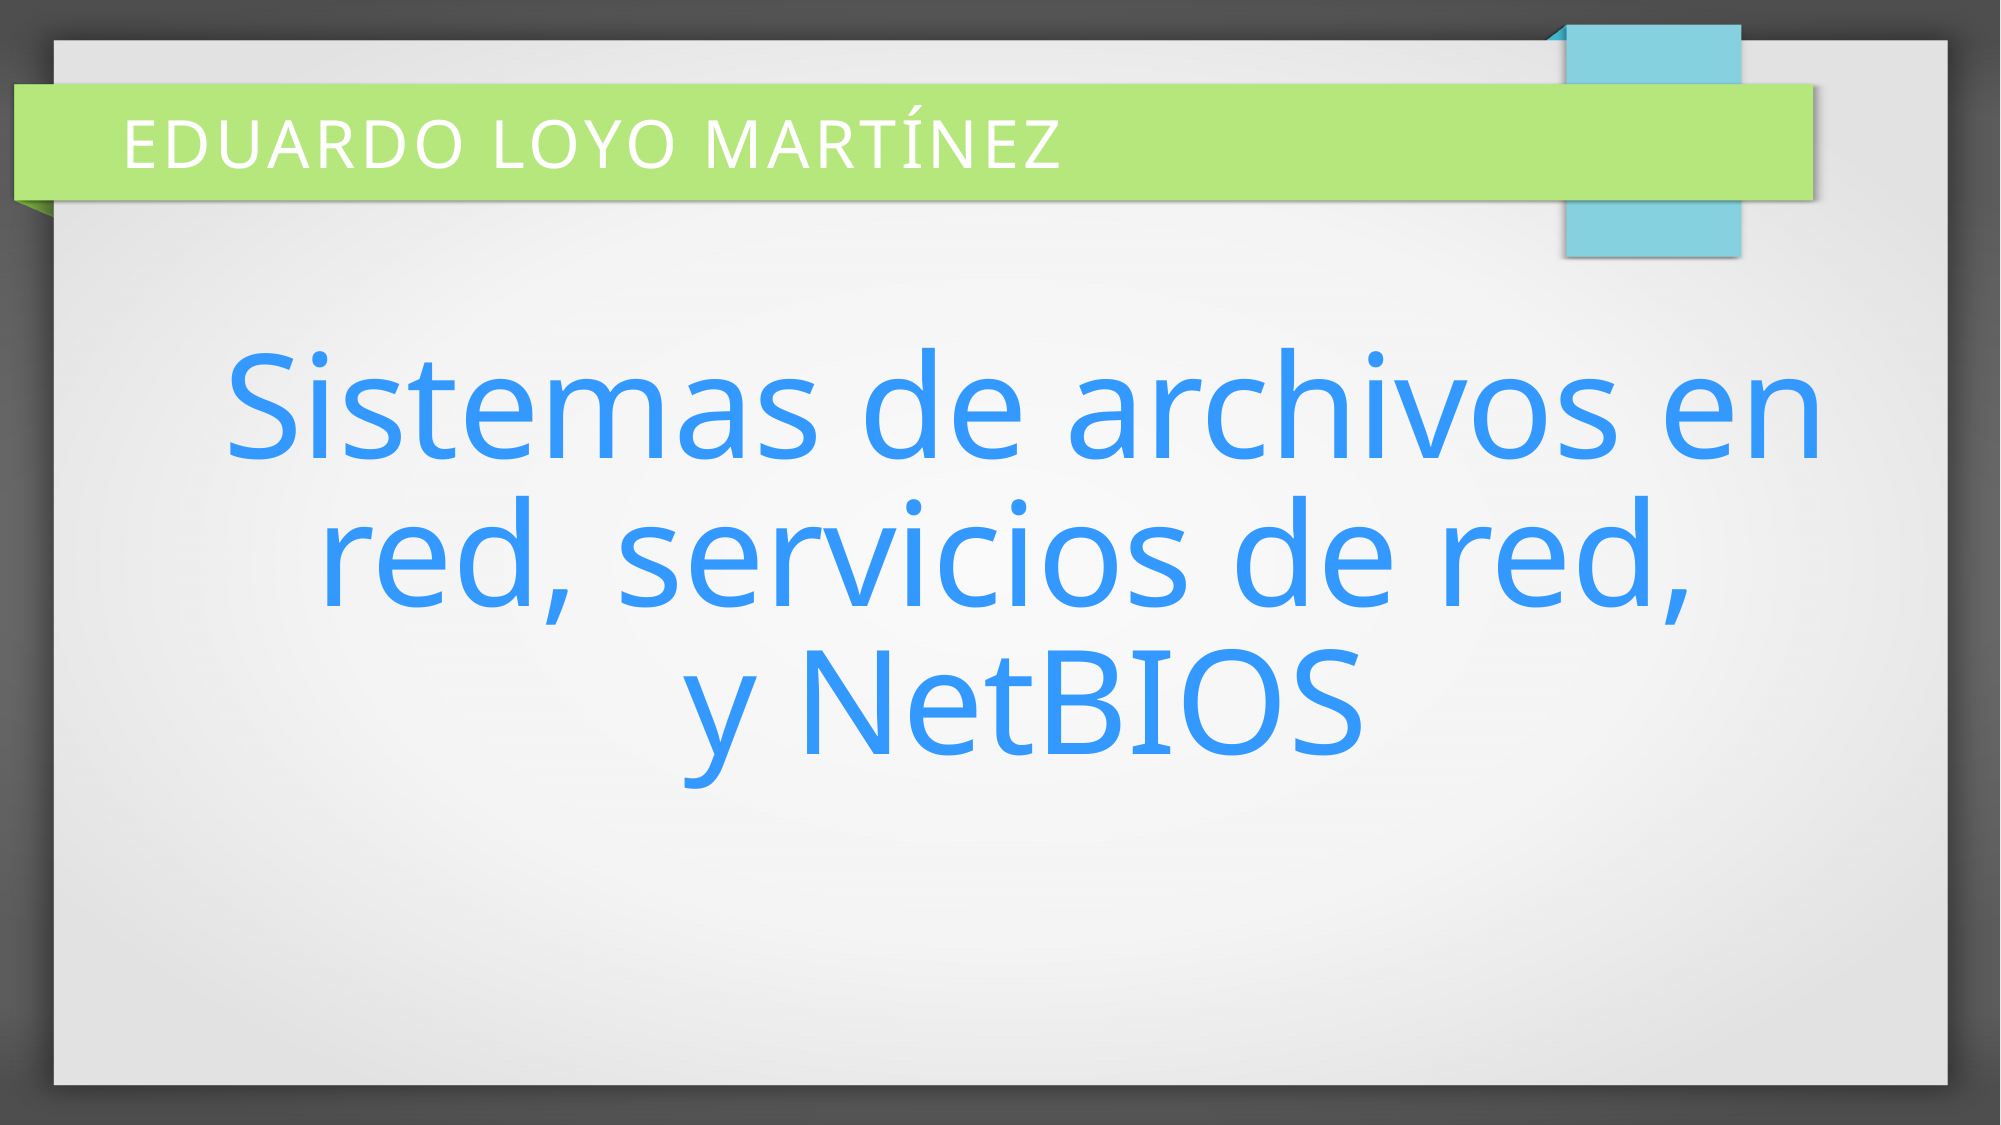

Eduardo loyo martínez
# Sistemas de archivos en red, servicios de red, y NetBIOS